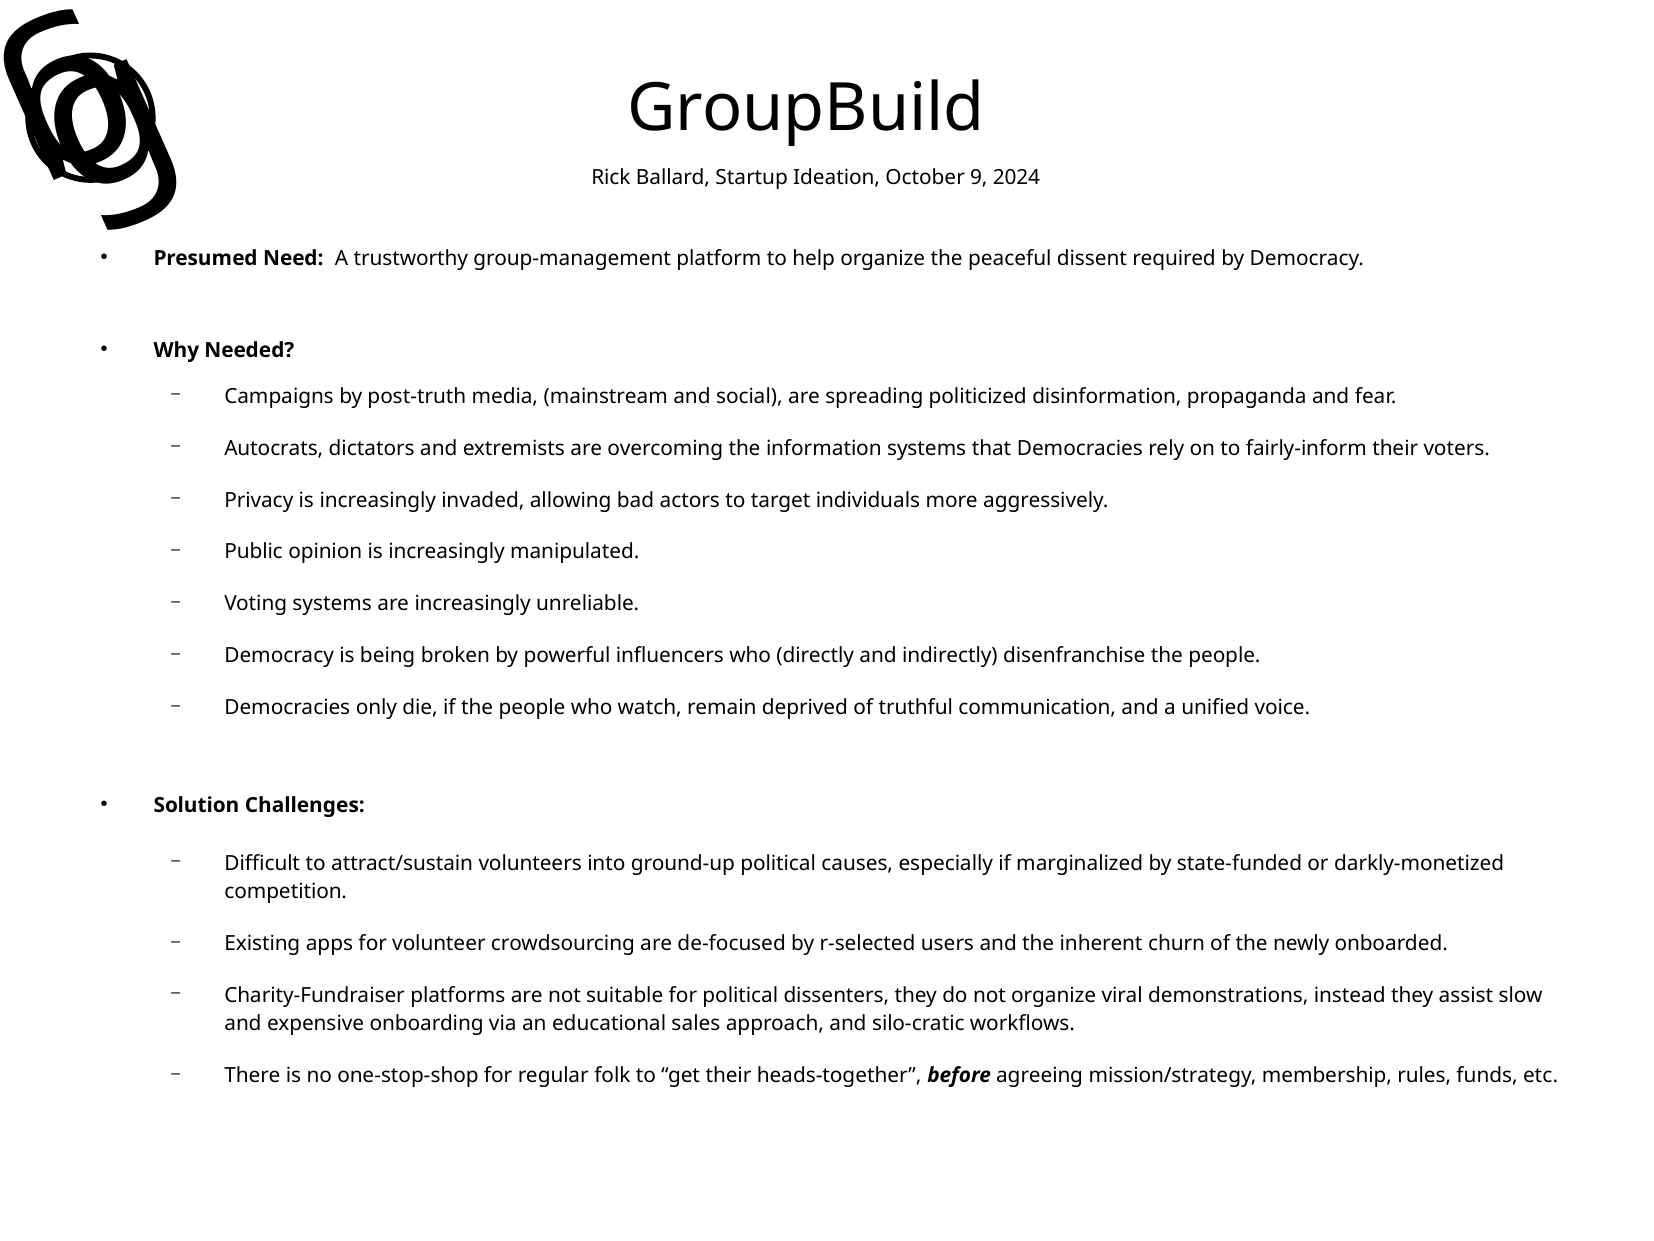

g
g
# GroupBuild
Rick Ballard, Startup Ideation, October 9, 2024
Presumed Need: A trustworthy group-management platform to help organize the peaceful dissent required by Democracy.
Why Needed?
Campaigns by post-truth media, (mainstream and social), are spreading politicized disinformation, propaganda and fear.
Autocrats, dictators and extremists are overcoming the information systems that Democracies rely on to fairly-inform their voters.
Privacy is increasingly invaded, allowing bad actors to target individuals more aggressively.
Public opinion is increasingly manipulated.
Voting systems are increasingly unreliable.
Democracy is being broken by powerful influencers who (directly and indirectly) disenfranchise the people.
Democracies only die, if the people who watch, remain deprived of truthful communication, and a unified voice.
Solution Challenges:
Difficult to attract/sustain volunteers into ground-up political causes, especially if marginalized by state-funded or darkly-monetized competition.
Existing apps for volunteer crowdsourcing are de-focused by r-selected users and the inherent churn of the newly onboarded.
Charity-Fundraiser platforms are not suitable for political dissenters, they do not organize viral demonstrations, instead they assist slow and expensive onboarding via an educational sales approach, and silo-cratic workflows.
There is no one-stop-shop for regular folk to “get their heads-together”, before agreeing mission/strategy, membership, rules, funds, etc.